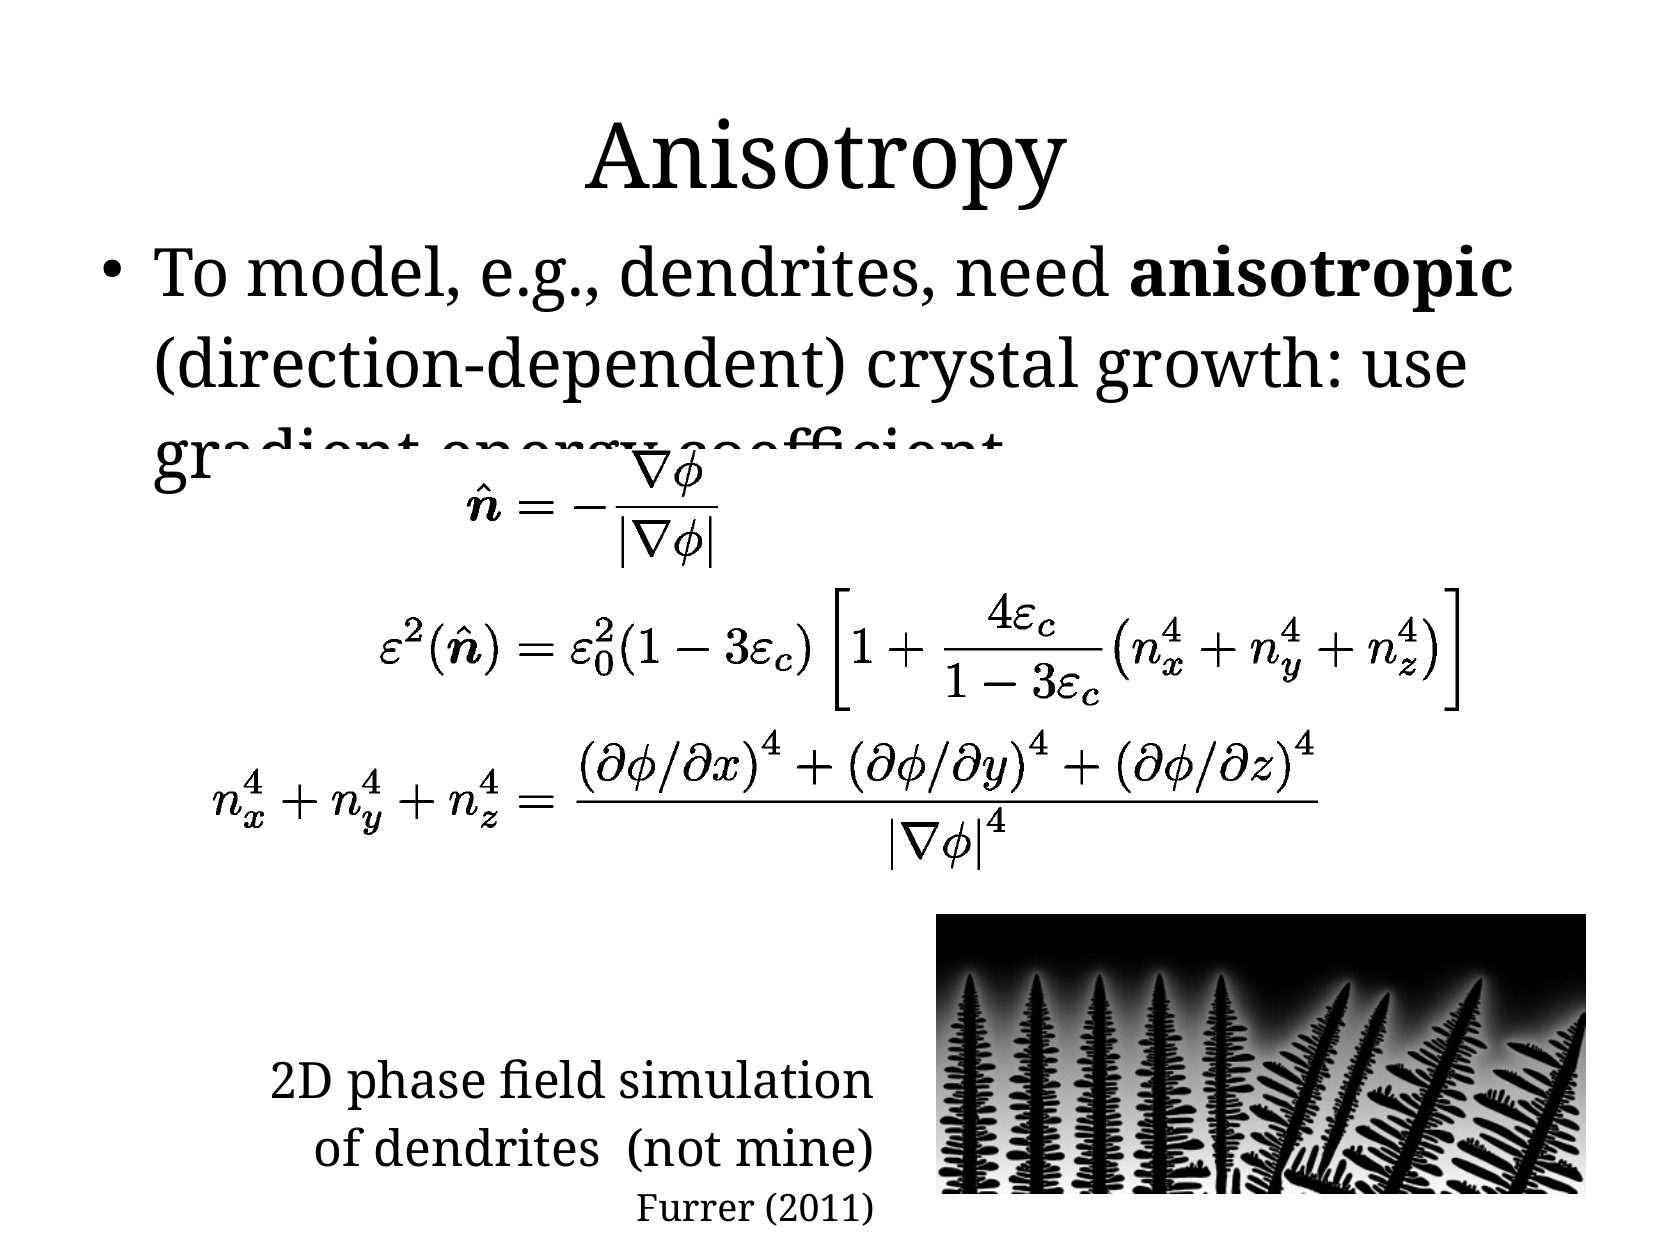

# Anisotropy
To model, e.g., dendrites, need anisotropic (direction-dependent) crystal growth: use gradient energy coefficient
2D phase field simulation of dendrites (not mine)
Furrer (2011)